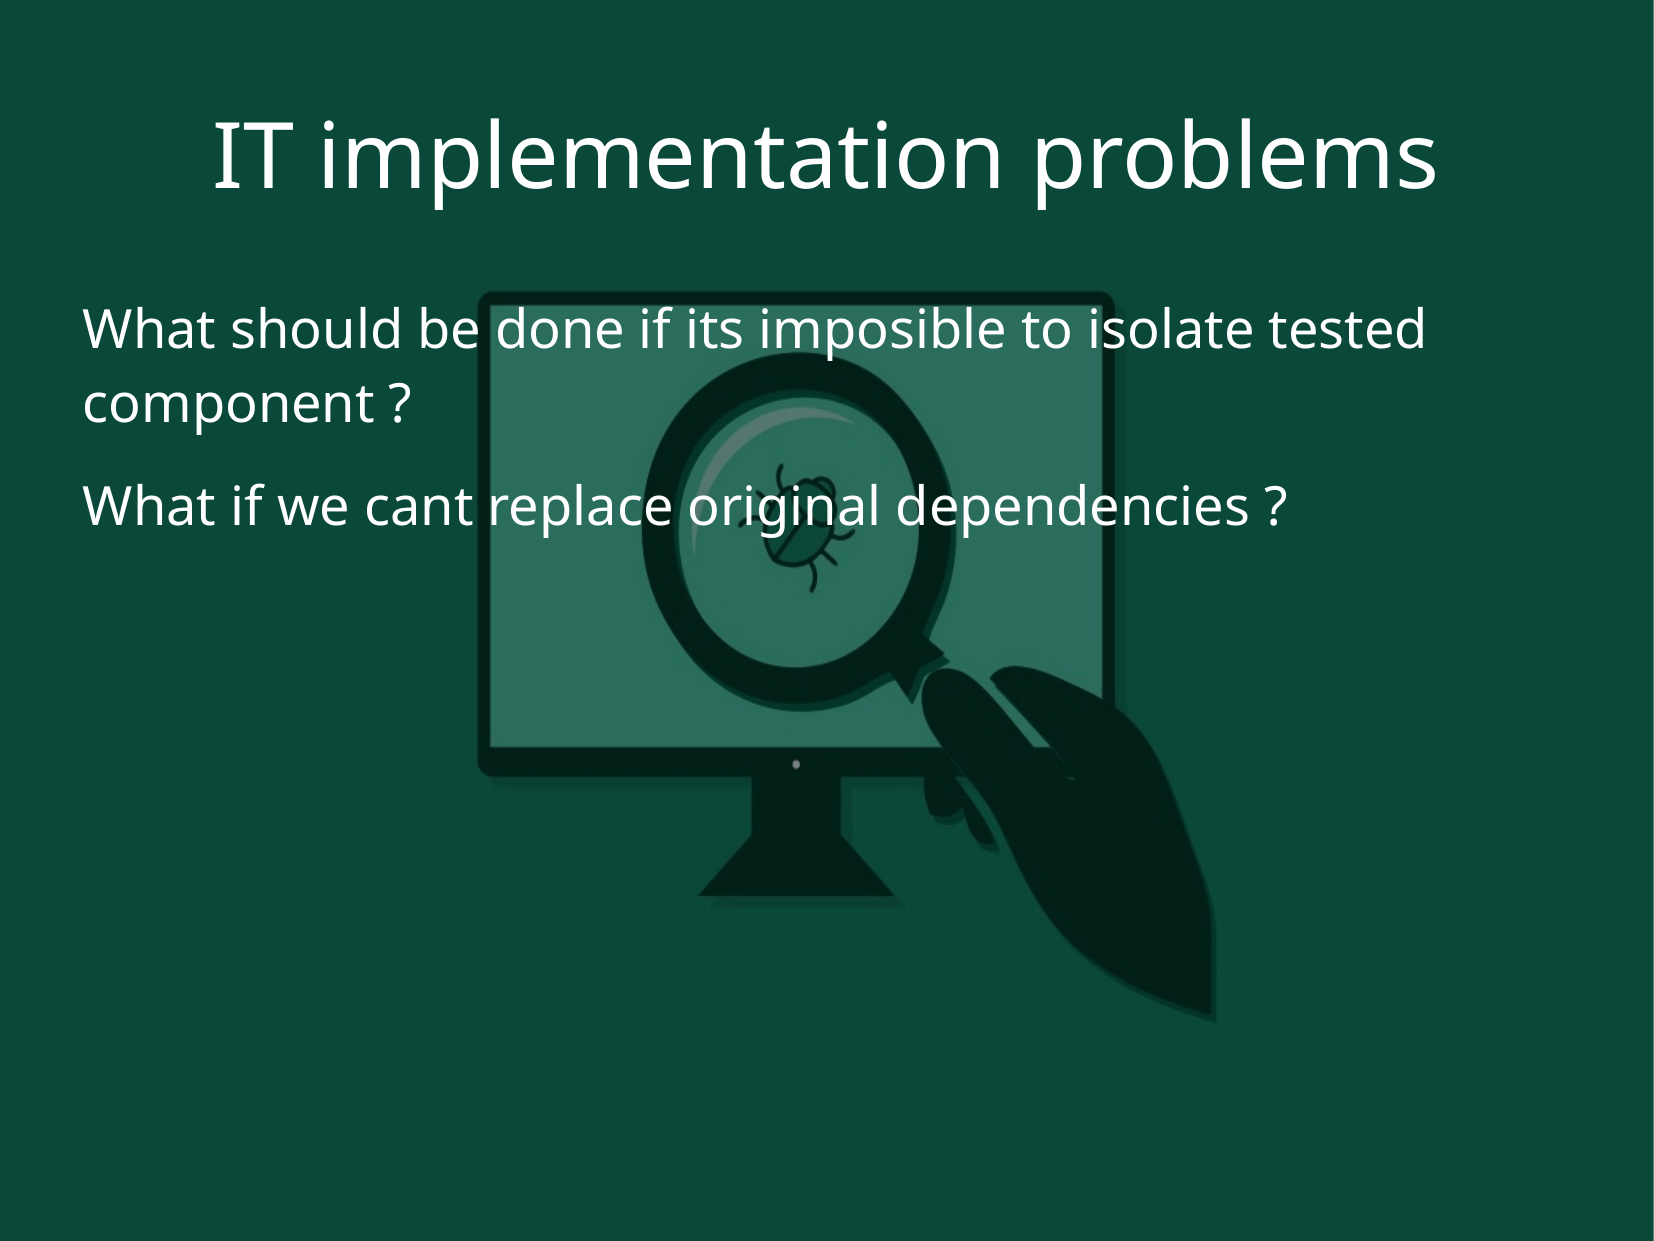

# IT implementation problems
What should be done if its imposible to isolate tested component ?
What if we cant replace original dependencies ?